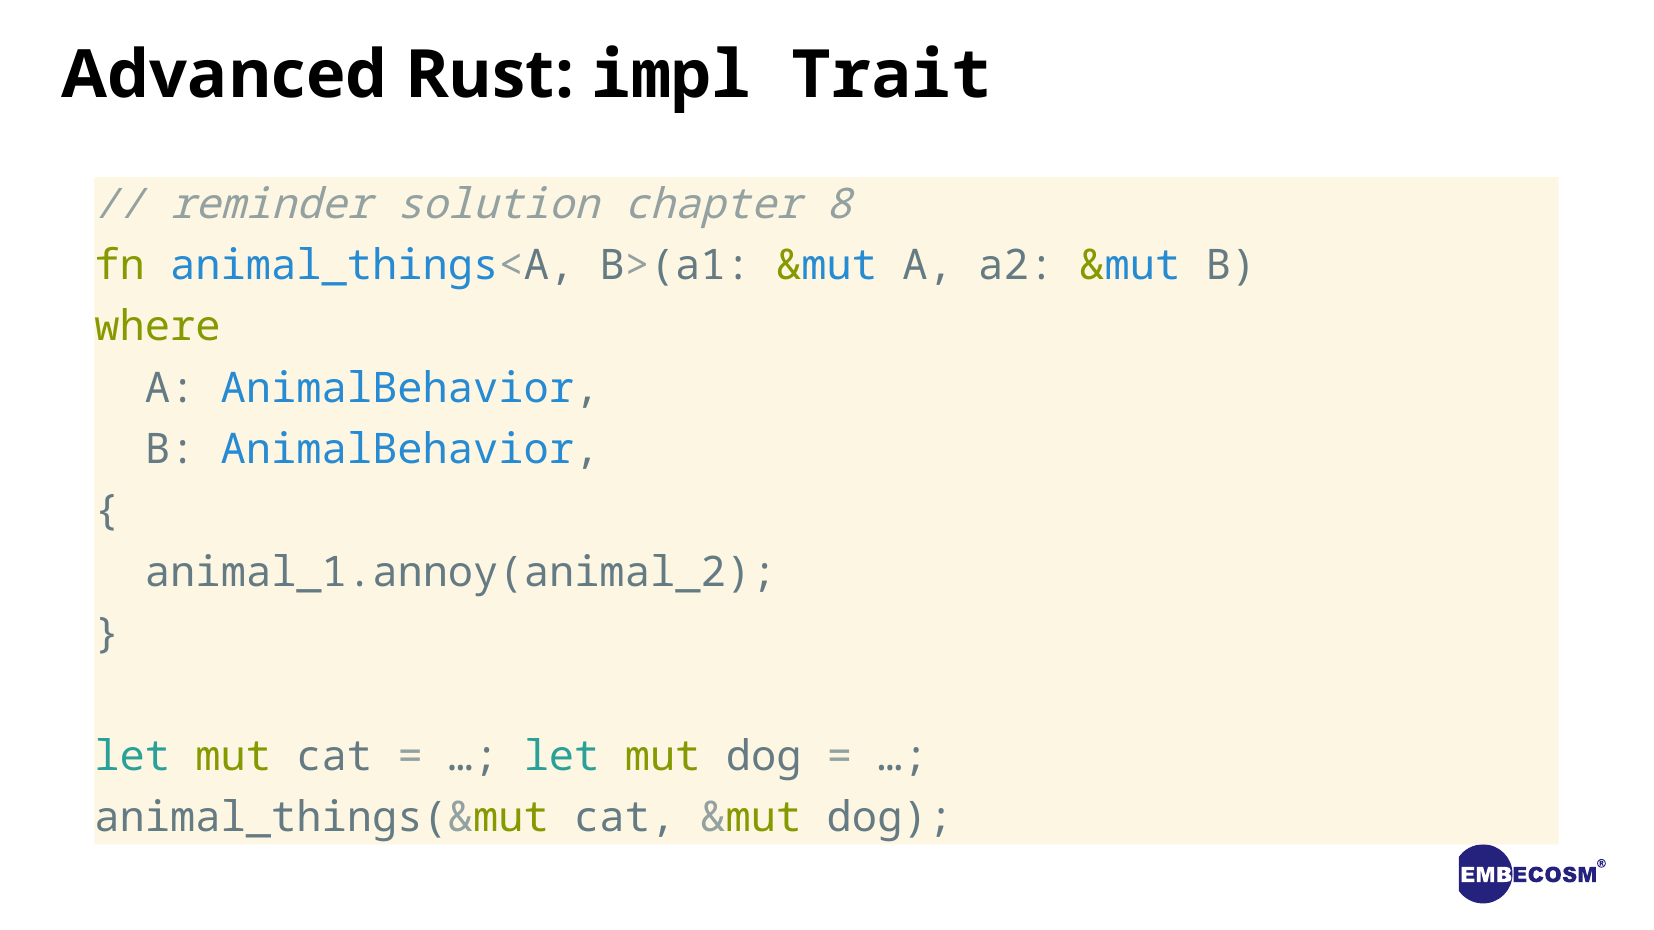

# Advanced Rust: impl Trait
// reminder solution chapter 8
fn animal_things<A, B>(a1: &mut A, a2: &mut B)
where
 A: AnimalBehavior,
 B: AnimalBehavior,
{
 animal_1.annoy(animal_2);
}
let mut cat = …; let mut dog = …;
animal_things(&mut cat, &mut dog);